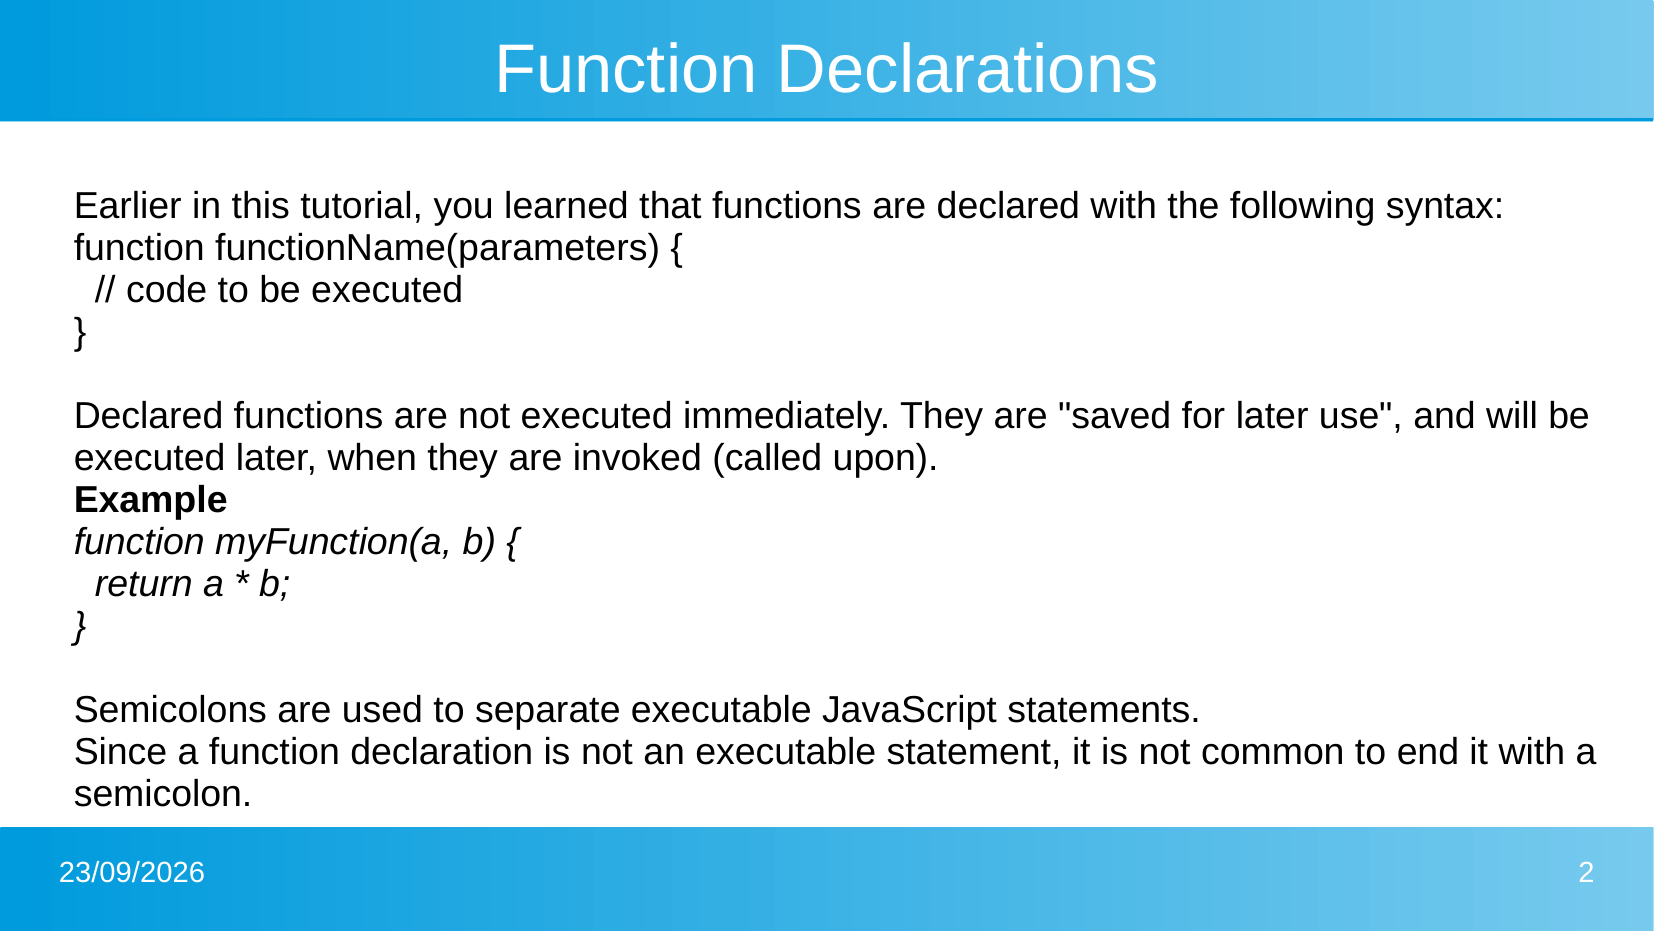

# Function Declarations
Earlier in this tutorial, you learned that functions are declared with the following syntax:
function functionName(parameters) {
 // code to be executed
}
Declared functions are not executed immediately. They are "saved for later use", and will be executed later, when they are invoked (called upon).
Example
function myFunction(a, b) {
 return a * b;
}
Semicolons are used to separate executable JavaScript statements.
Since a function declaration is not an executable statement, it is not common to end it with a semicolon.
2